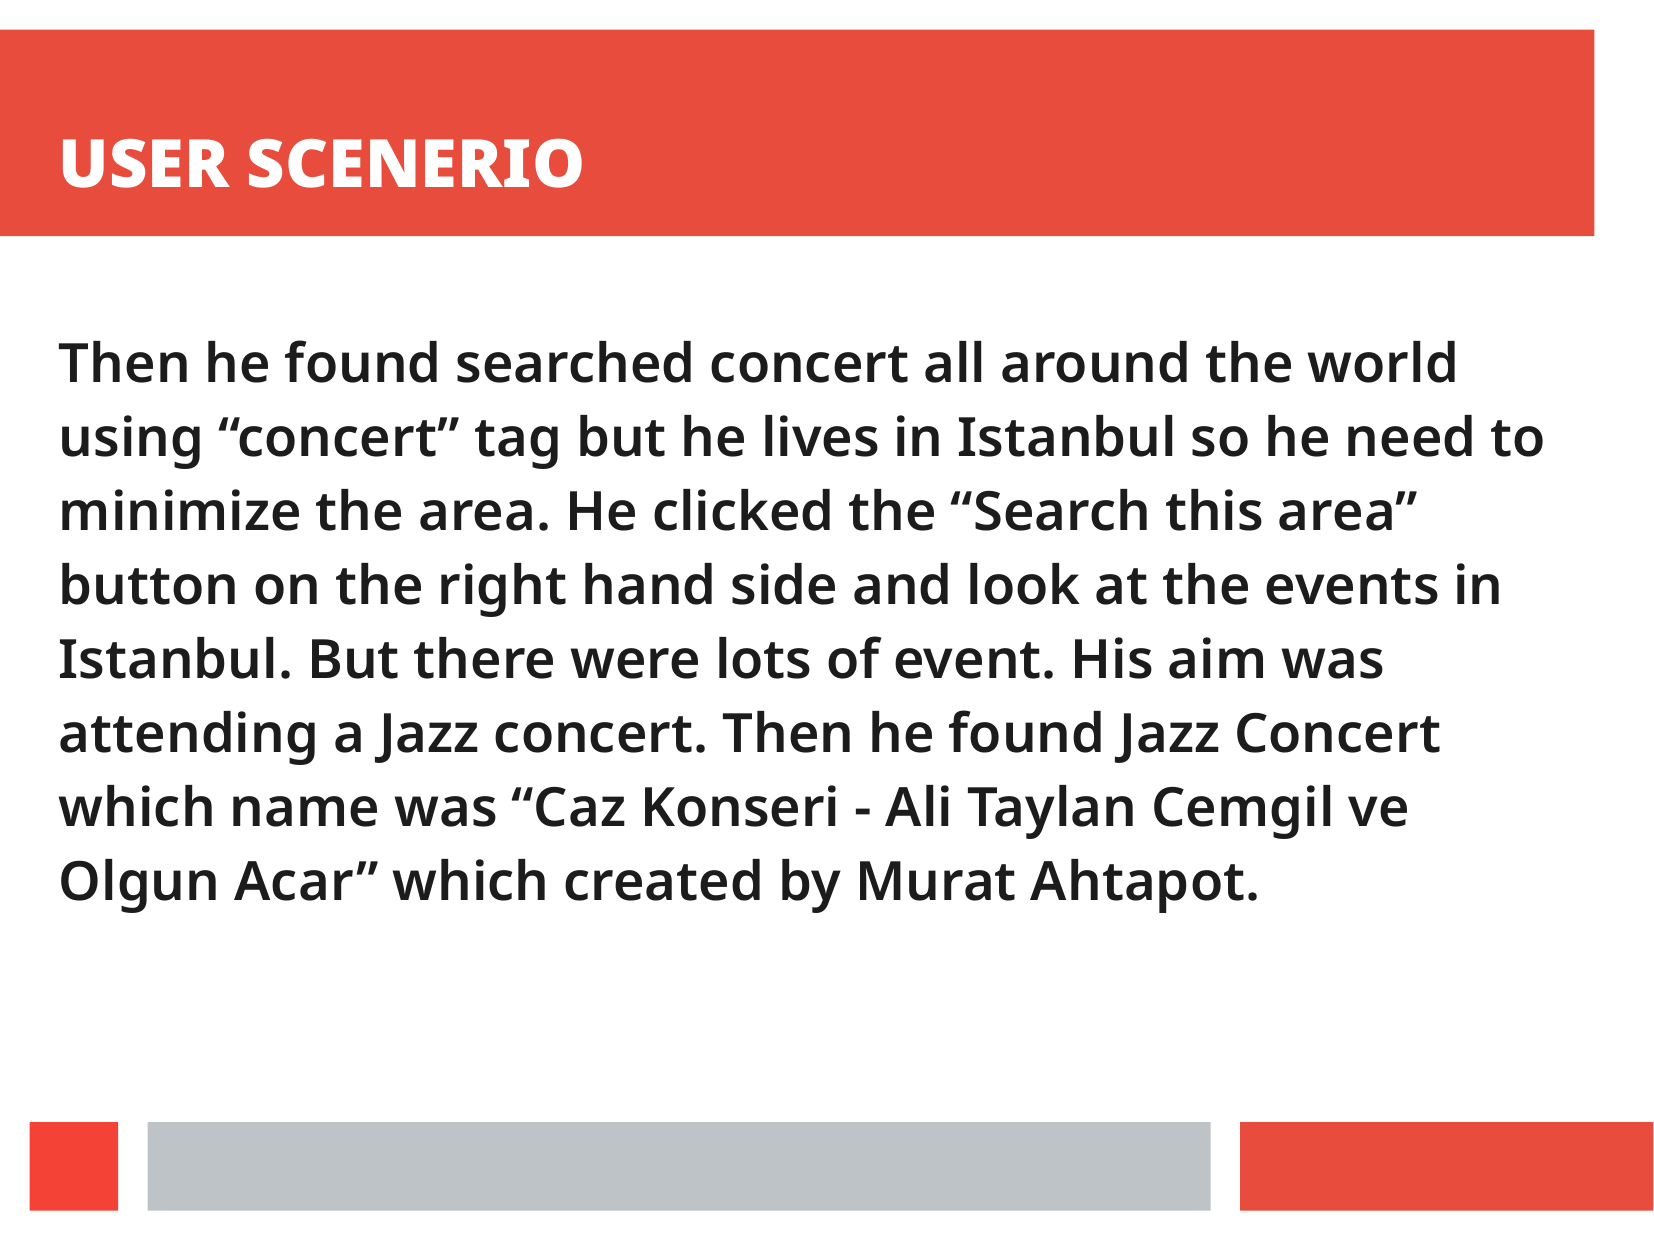

# USER SCENERIO
Then he found searched concert all around the world using “concert” tag but he lives in Istanbul so he need to minimize the area. He clicked the “Search this area” button on the right hand side and look at the events in Istanbul. But there were lots of event. His aim was attending a Jazz concert. Then he found Jazz Concert which name was “Caz Konseri - Ali Taylan Cemgil ve Olgun Acar” which created by Murat Ahtapot.